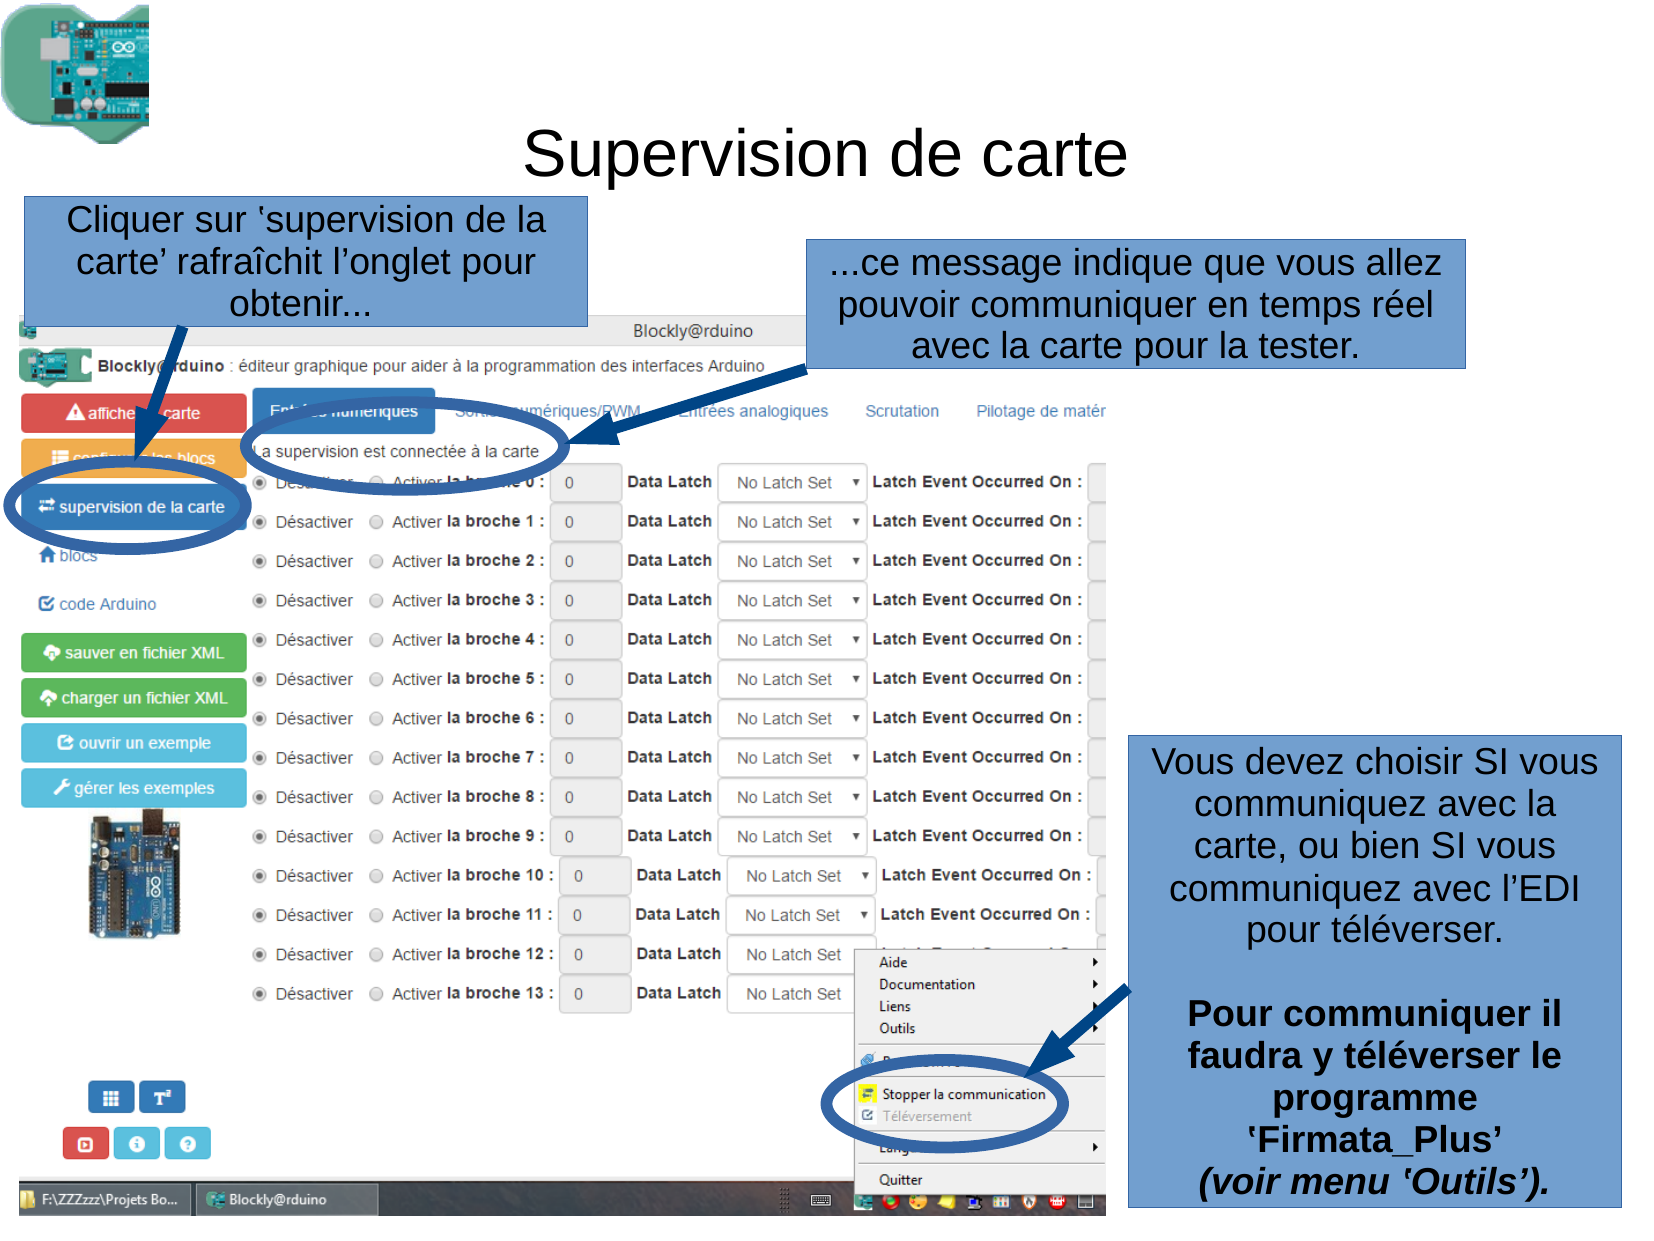

# Supervision de carte
Cliquer sur ‛supervision de la carte’ rafraîchit l’onglet pour obtenir...
...ce message indique que vous allez pouvoir communiquer en temps réel avec la carte pour la tester.
Vous devez choisir SI vous communiquez avec la carte, ou bien SI vous communiquez avec l’EDI pour téléverser.
Pour communiquer il faudra y téléverser le programme ‛Firmata_Plus’
(voir menu ‛Outils’).